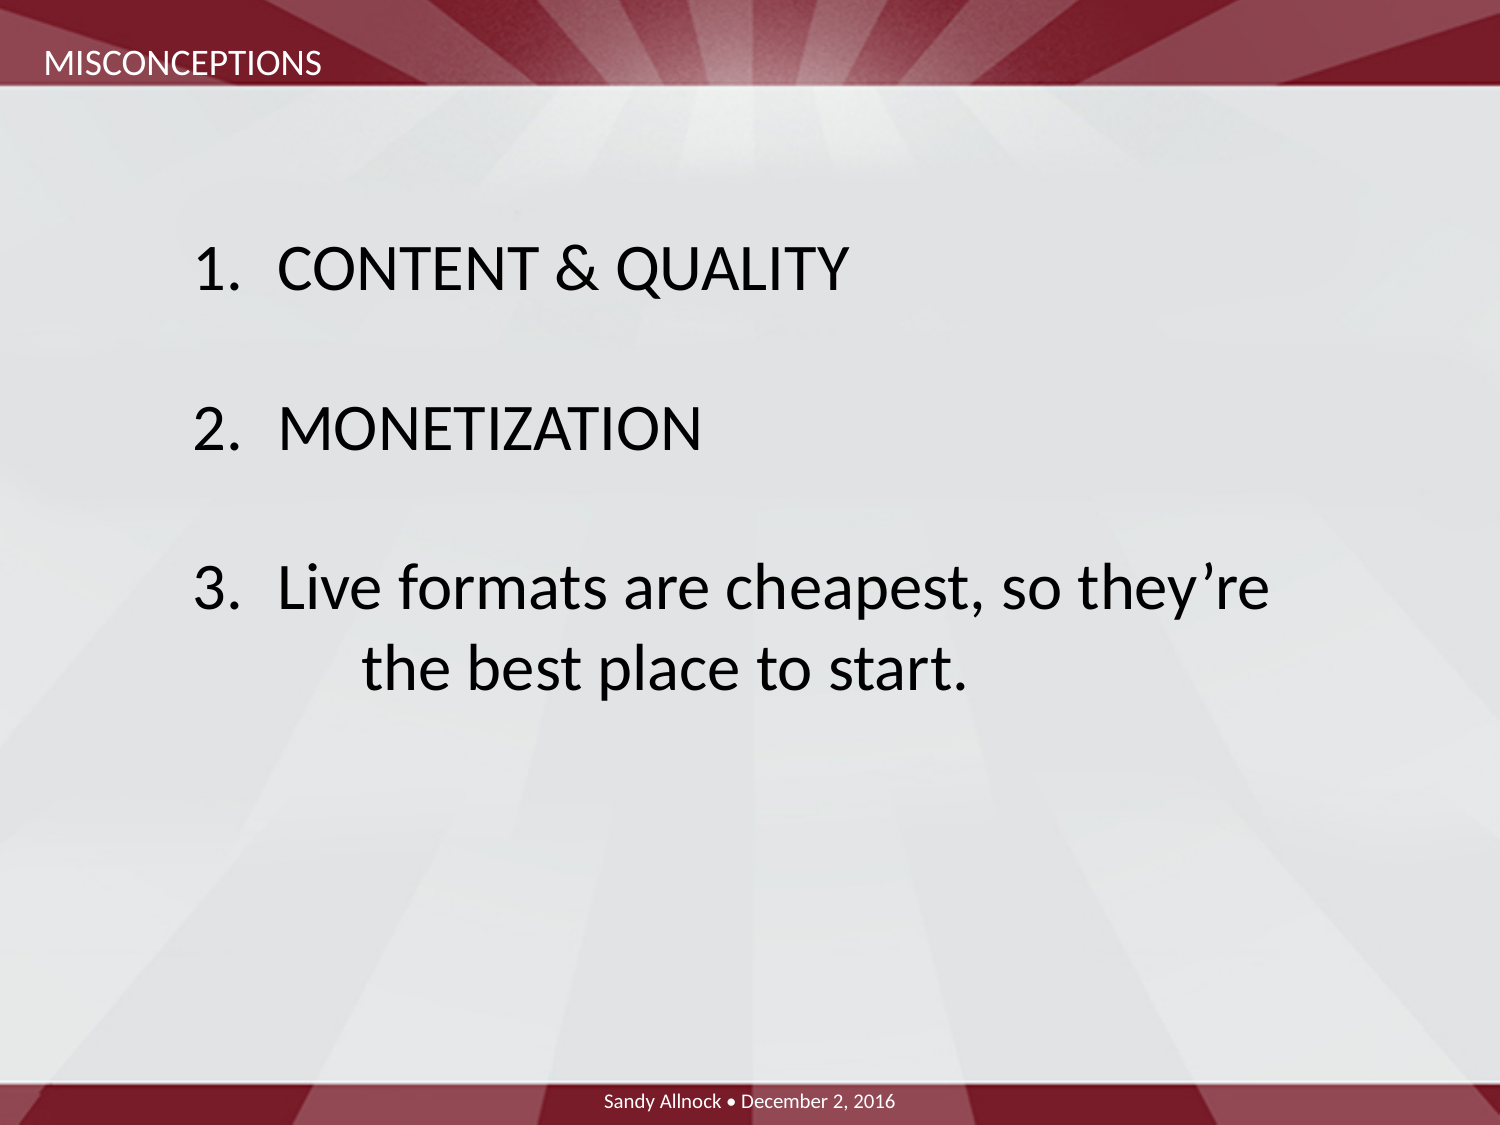

MISCONCEPTIONS
CONTENT & QUALITY
MONETIZATION
Live formats are cheapest, so they’re the best place to start.
Sandy Allnock • December 2, 2016